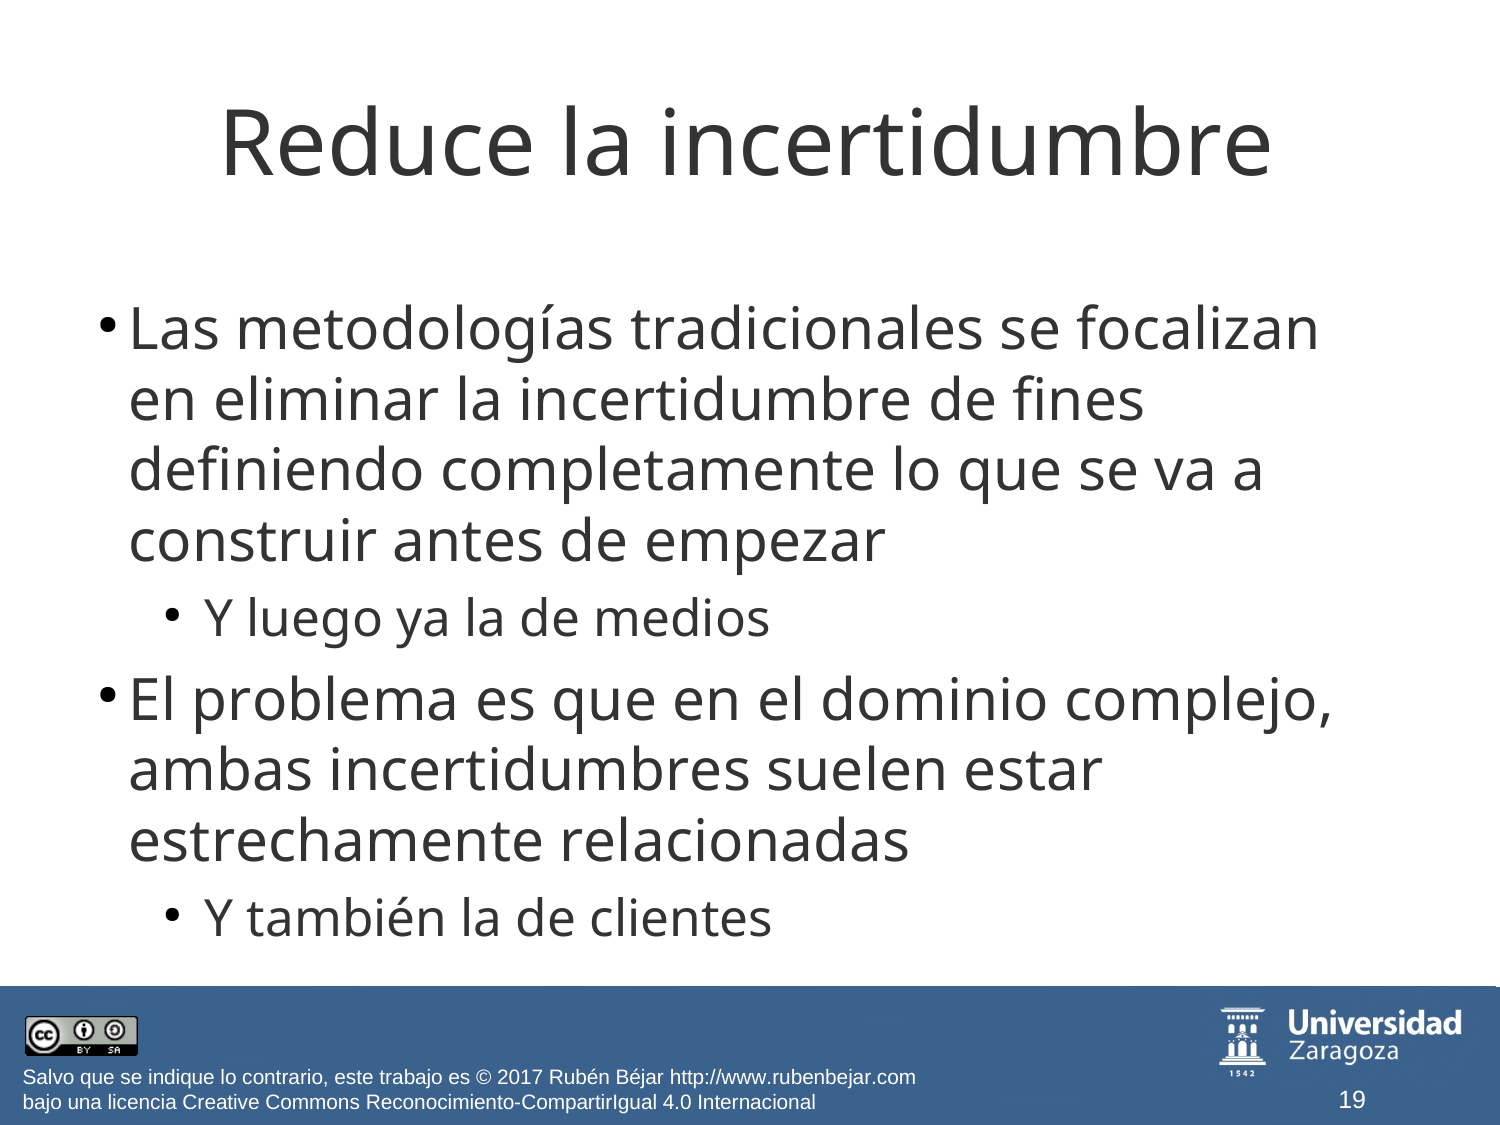

# Reduce la incertidumbre
Las metodologías tradicionales se focalizan en eliminar la incertidumbre de fines definiendo completamente lo que se va a construir antes de empezar
Y luego ya la de medios
El problema es que en el dominio complejo, ambas incertidumbres suelen estar estrechamente relacionadas
Y también la de clientes